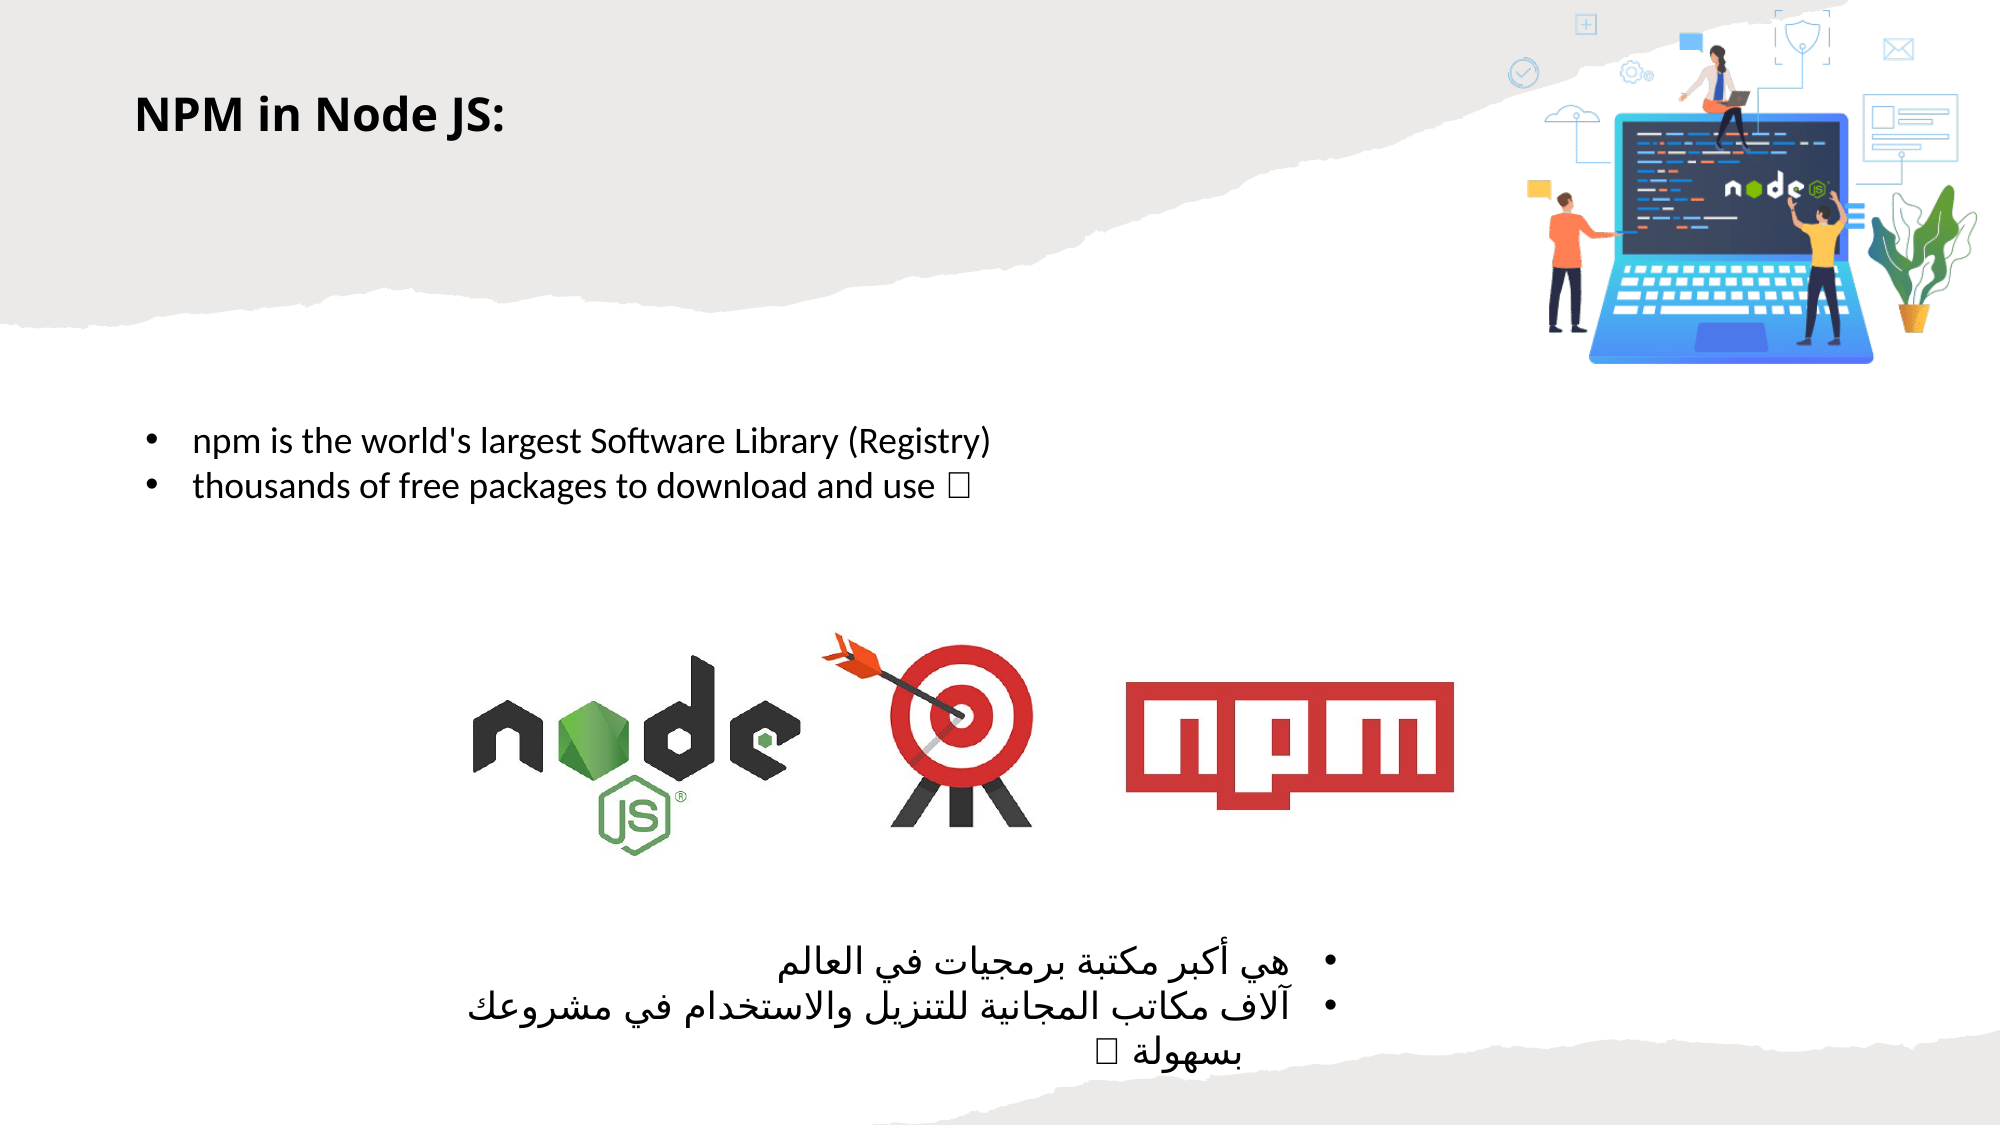

# NPM in Node JS:
npm is the world's largest Software Library (Registry)
thousands of free packages to download and use 
هي أكبر مكتبة برمجيات في العالم
آلاف مكاتب المجانية للتنزيل والاستخدام في مشروعك بسهولة 